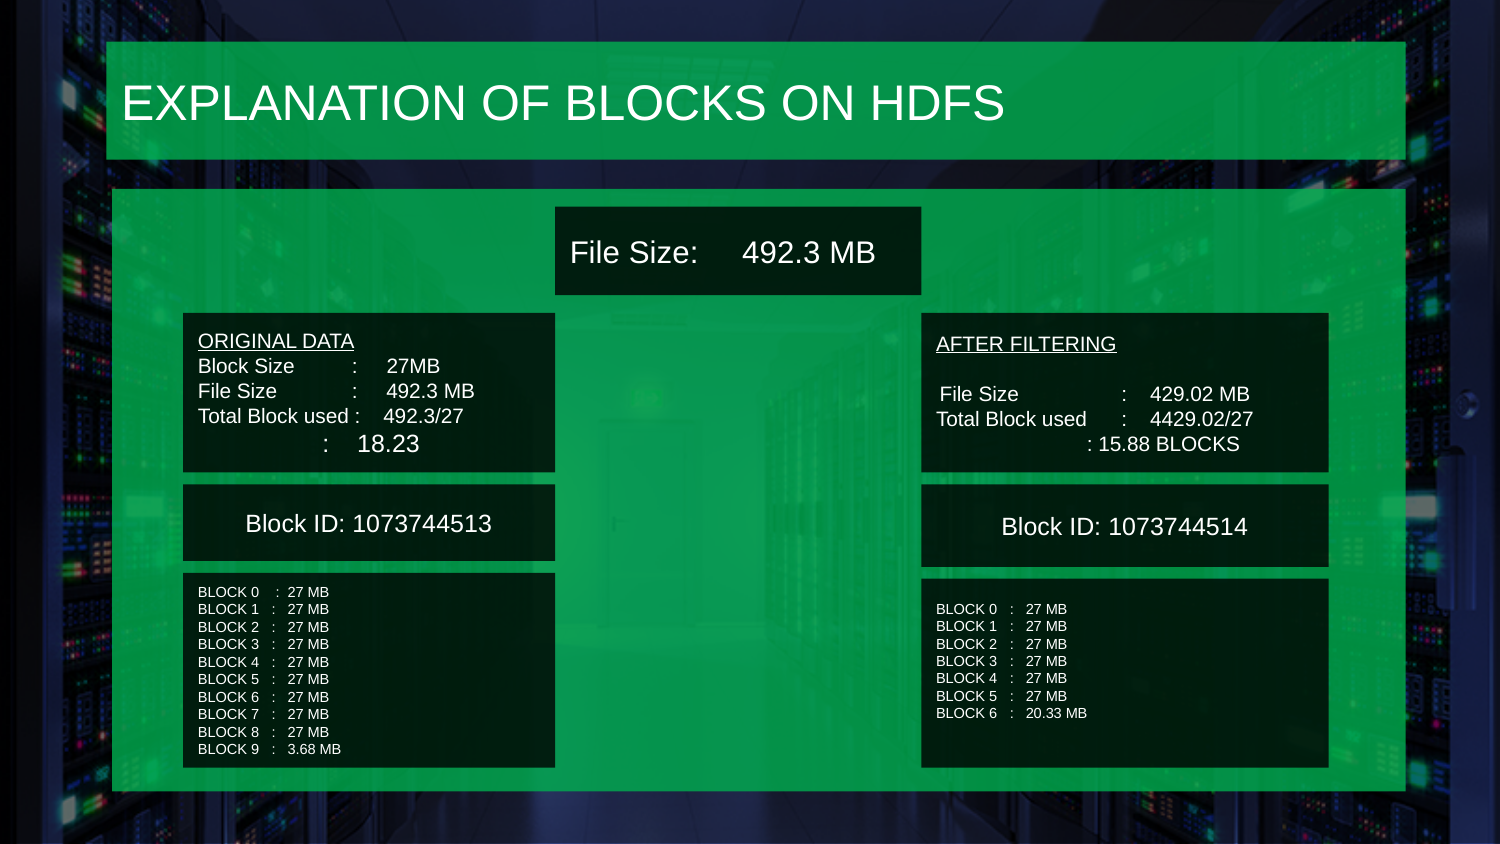

EXPLANATION OF BLOCKS ON HDFS
File Size: 492.3 MB
ORIGINAL DATA
Block Size : 27MB
File Size : 492.3 MB
Total Block used : 492.3/27
 : 18.23
AFTER FILTERING
File Size	 : 429.02 MB
Total Block used : 4429.02/27
	 : 15.88 BLOCKS
Block ID: 1073744513
Block ID: 1073744514
BLOCK 0 	 : 27 MB
BLOCK 1	: 27 MB
BLOCK 2	: 27 MB
BLOCK 3	: 27 MB
BLOCK 4	: 27 MB
BLOCK 5	: 27 MB
BLOCK 6	: 27 MB
BLOCK 7	: 27 MB
BLOCK 8	: 27 MB
BLOCK 9	: 3.68 MB
BLOCK 0 	: 27 MB
BLOCK 1	: 27 MB
BLOCK 2	: 27 MB
BLOCK 3	: 27 MB
BLOCK 4	: 27 MB
BLOCK 5	: 27 MB
BLOCK 6	: 20.33 MB